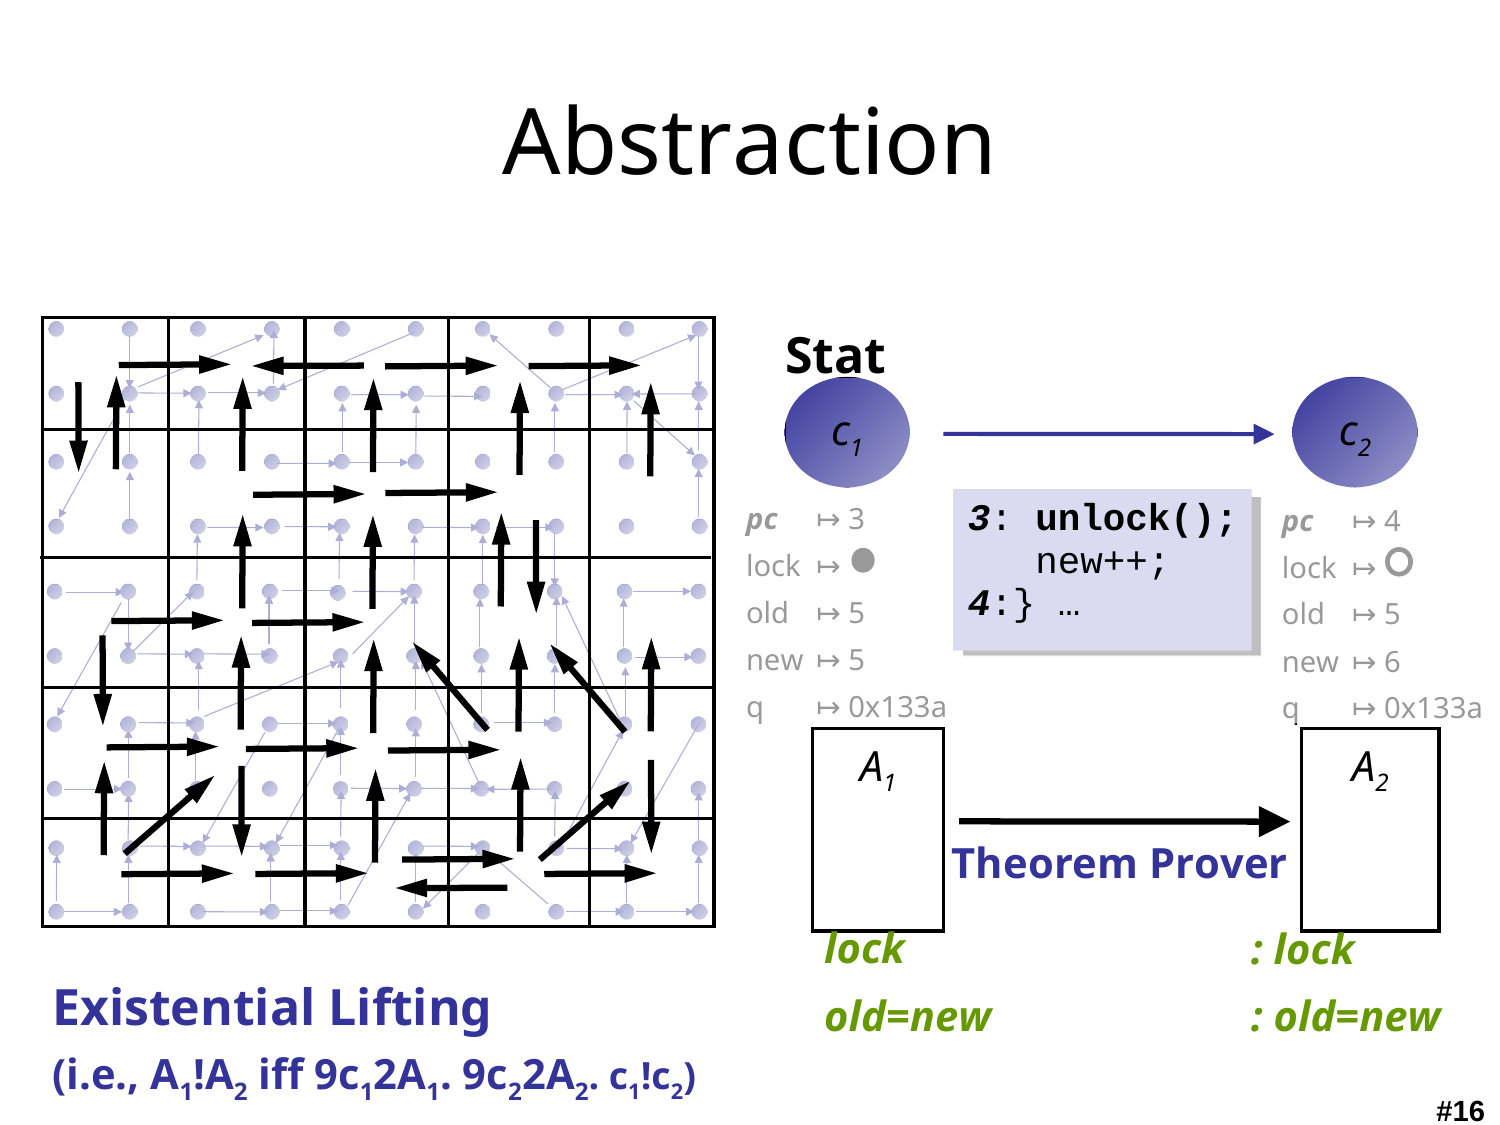

# Abstraction
State
c2
c1
3: unlock();
 new++;
4:} …
pc
lock
old
new
q
 3

 5
 5
 0x133a
pc
lock
old
new
q
 4

 5
 6
 0x133a
A1
A2
Theorem Prover
 lock
 old=new
 : lock
 : old=new
Existential Lifting
(i.e., A1!A2 iff 9c12A1. 9c22A2. c1!c2)
16